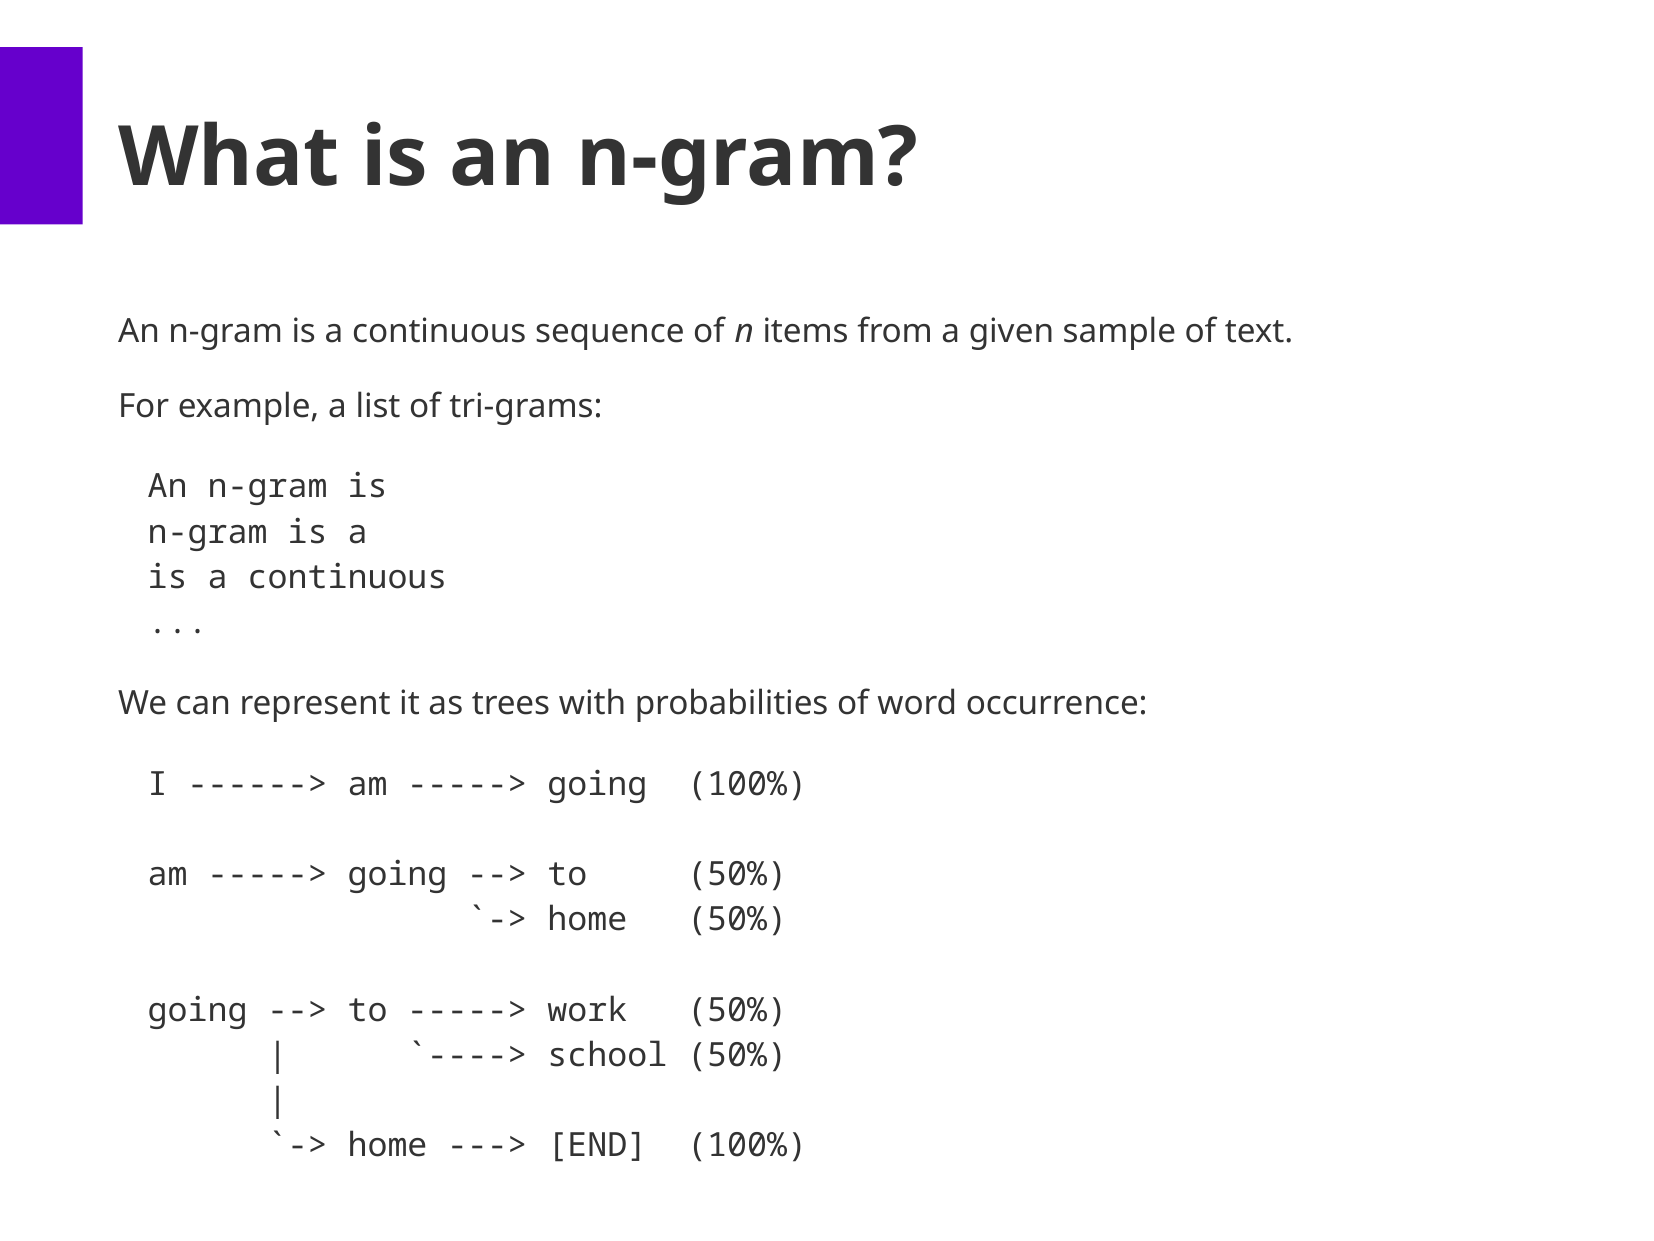

# What is an n-gram?
An n-gram is a continuous sequence of n items from a given sample of text.
For example, a list of tri-grams:
An n-gram is
n-gram is a
is a continuous
...
We can represent it as trees with probabilities of word occurrence:
I ------> am -----> going (100%)
am -----> going --> to (50%)
 `-> home (50%)
going --> to -----> work (50%)
 | `----> school (50%)
 |
 `-> home ---> [END] (100%)